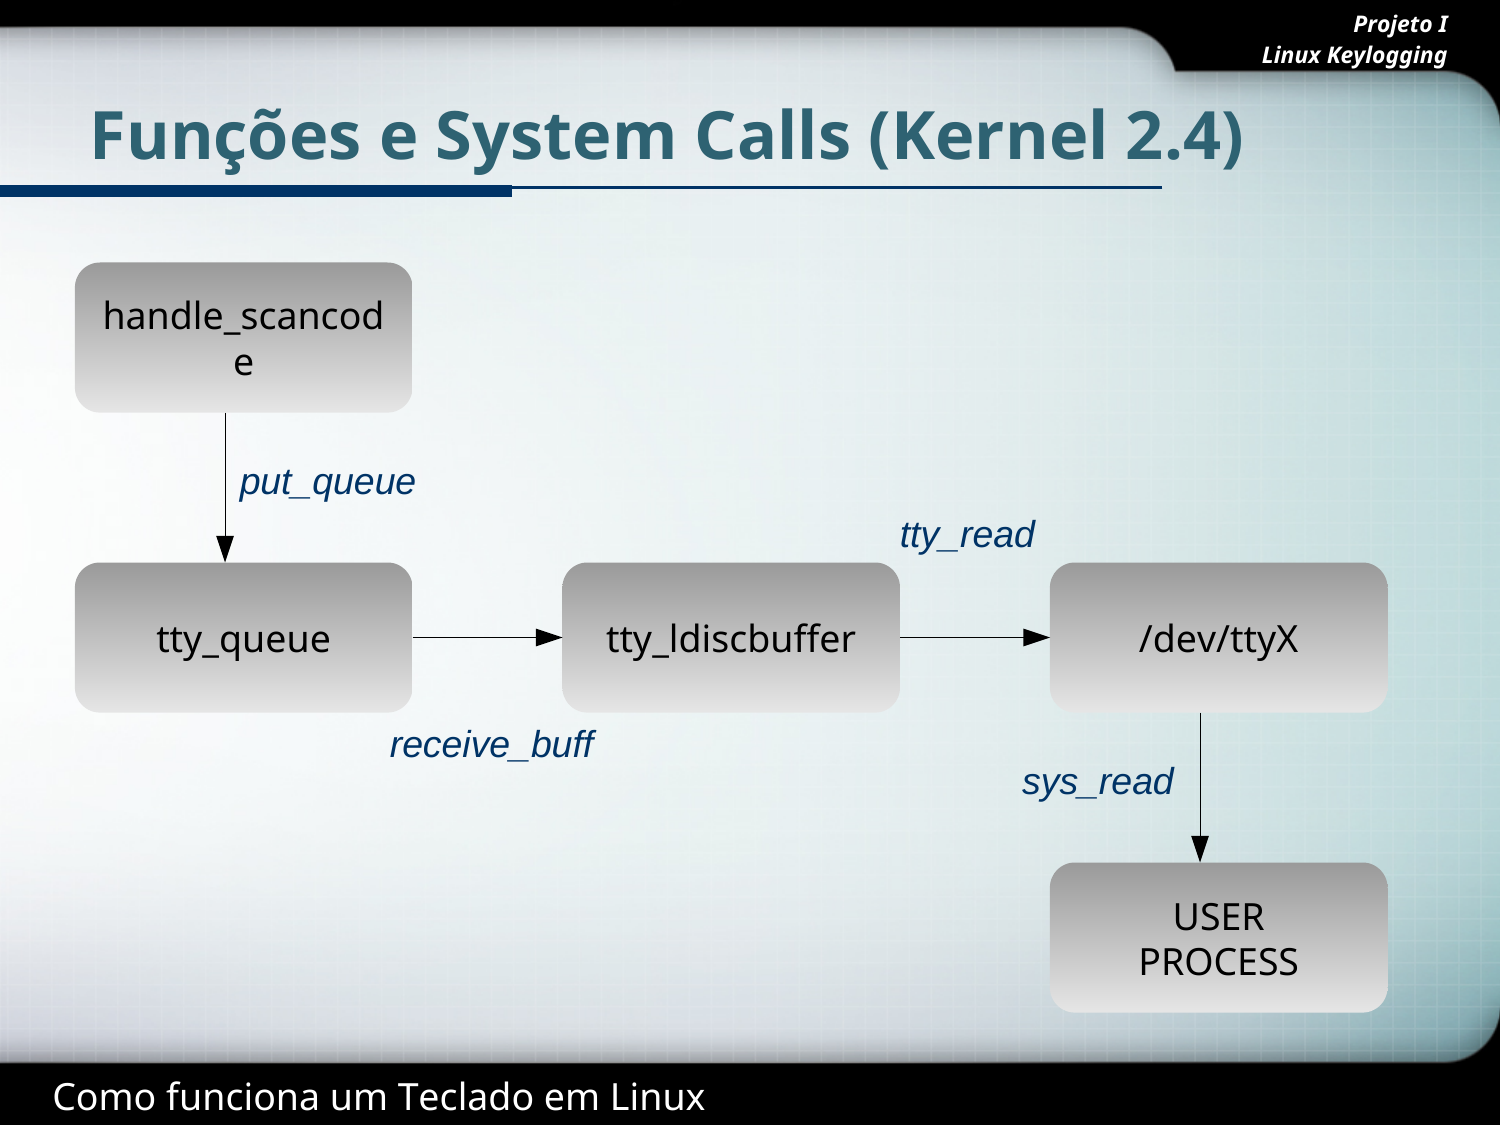

# Funções e System Calls (Kernel 2.4)
handle_scancode
put_queue
tty_read
tty_queue
tty_ldiscbuffer
/dev/ttyX
receive_buff
sys_read
USER
PROCESS
Como funciona um Teclado em Linux